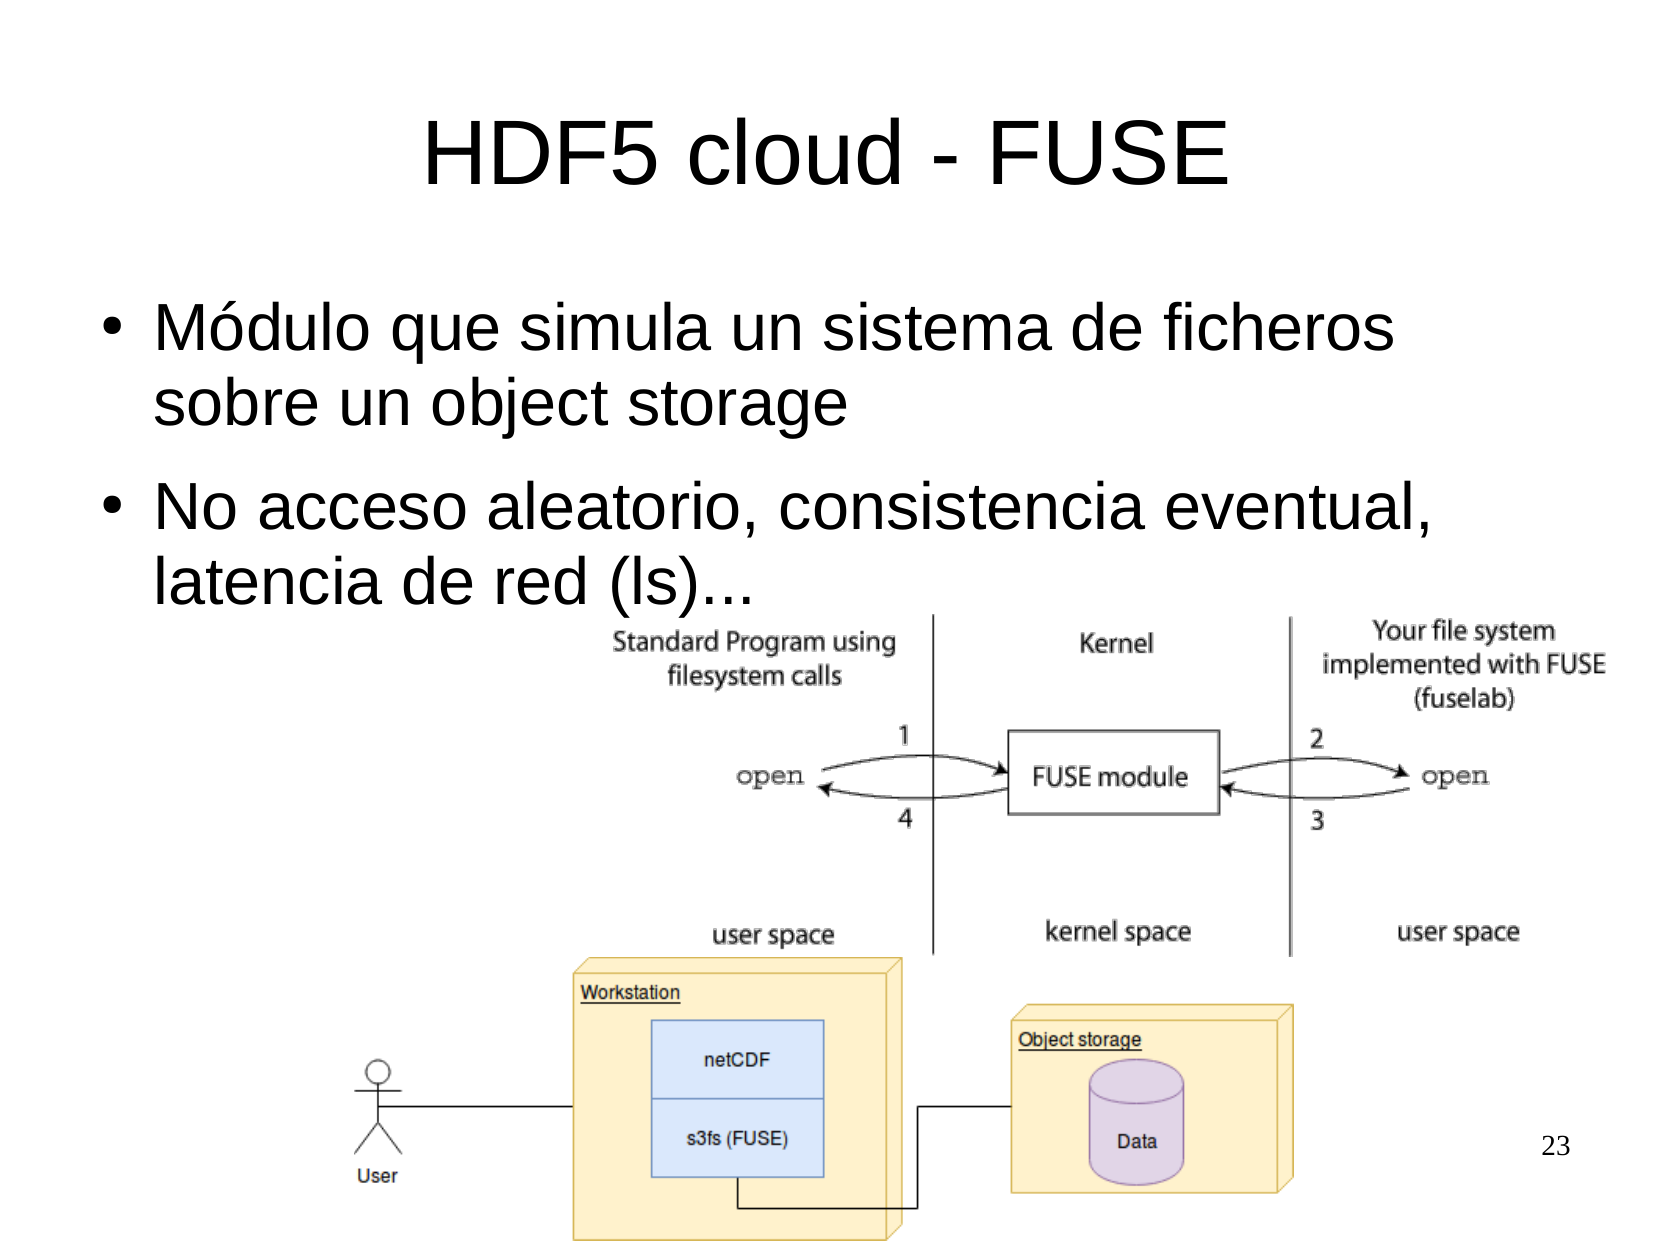

# HDF5 cloud - FUSE
Módulo que simula un sistema de ficheros sobre un object storage
No acceso aleatorio, consistencia eventual, latencia de red (ls)...
23